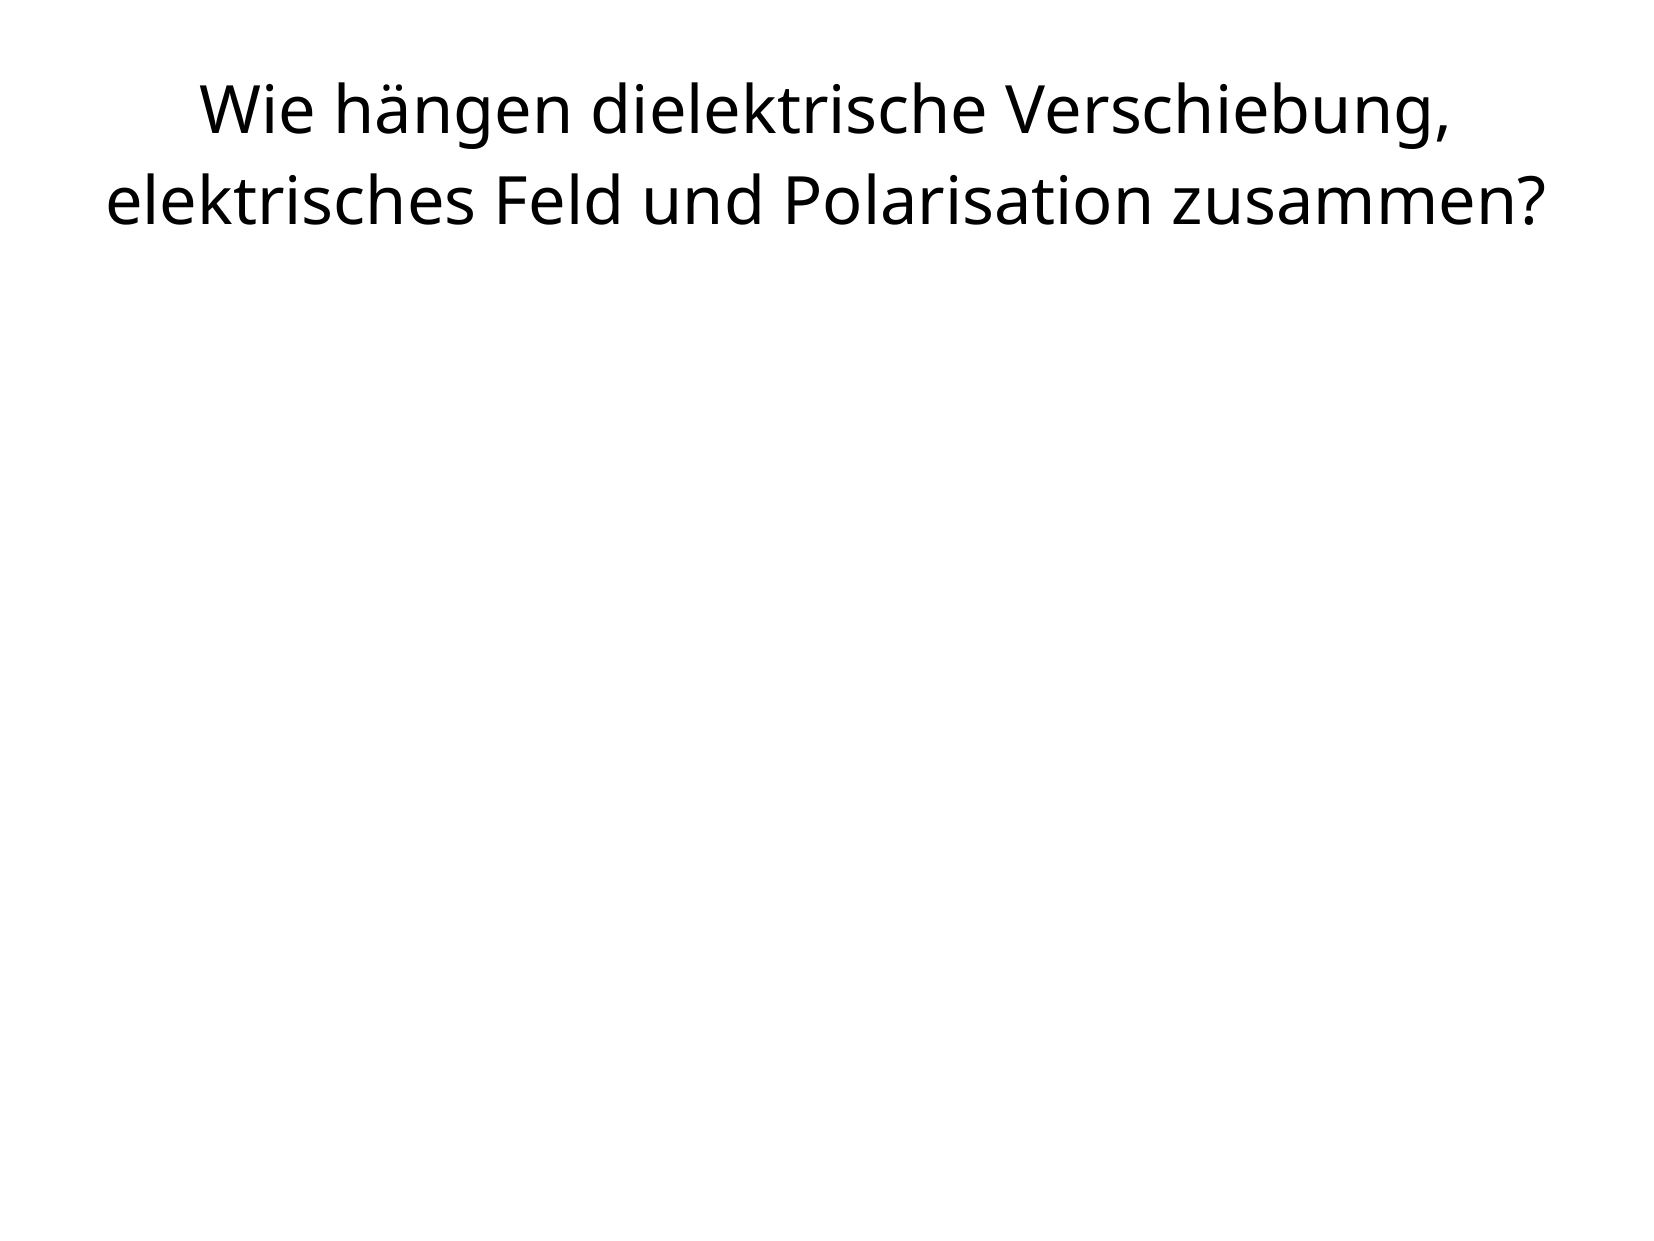

# Wie hängen dielektrische Verschiebung, elektrisches Feld und Polarisation zusammen?